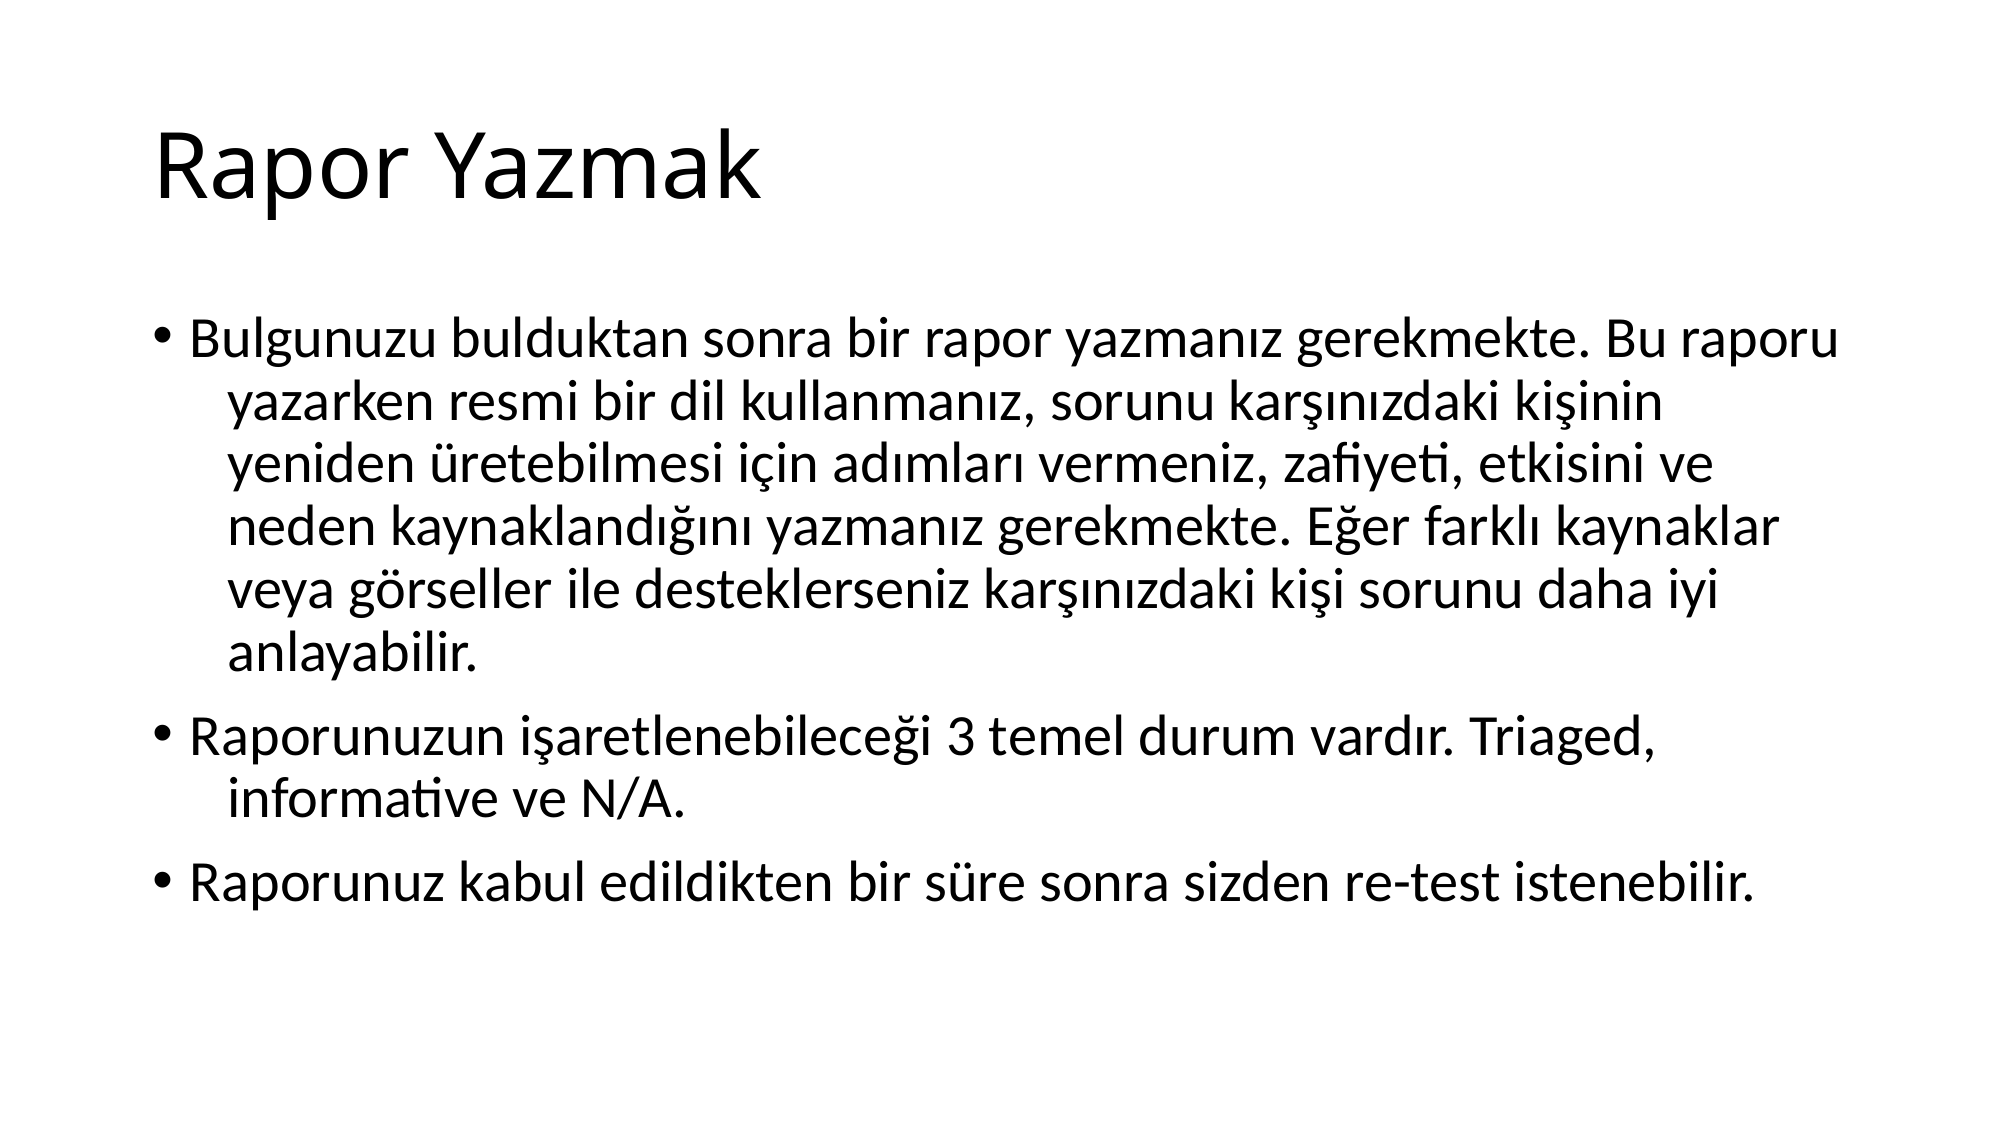

# Rapor Yazmak
Bulgunuzu bulduktan sonra bir rapor yazmanız gerekmekte. Bu raporu yazarken resmi bir dil kullanmanız, sorunu karşınızdaki kişinin yeniden üretebilmesi için adımları vermeniz, zafiyeti, etkisini ve neden kaynaklandığını yazmanız gerekmekte. Eğer farklı kaynaklar veya görseller ile desteklerseniz karşınızdaki kişi sorunu daha iyi anlayabilir.
Raporunuzun işaretlenebileceği 3 temel durum vardır. Triaged, informative ve N/A.
Raporunuz kabul edildikten bir süre sonra sizden re-test istenebilir.